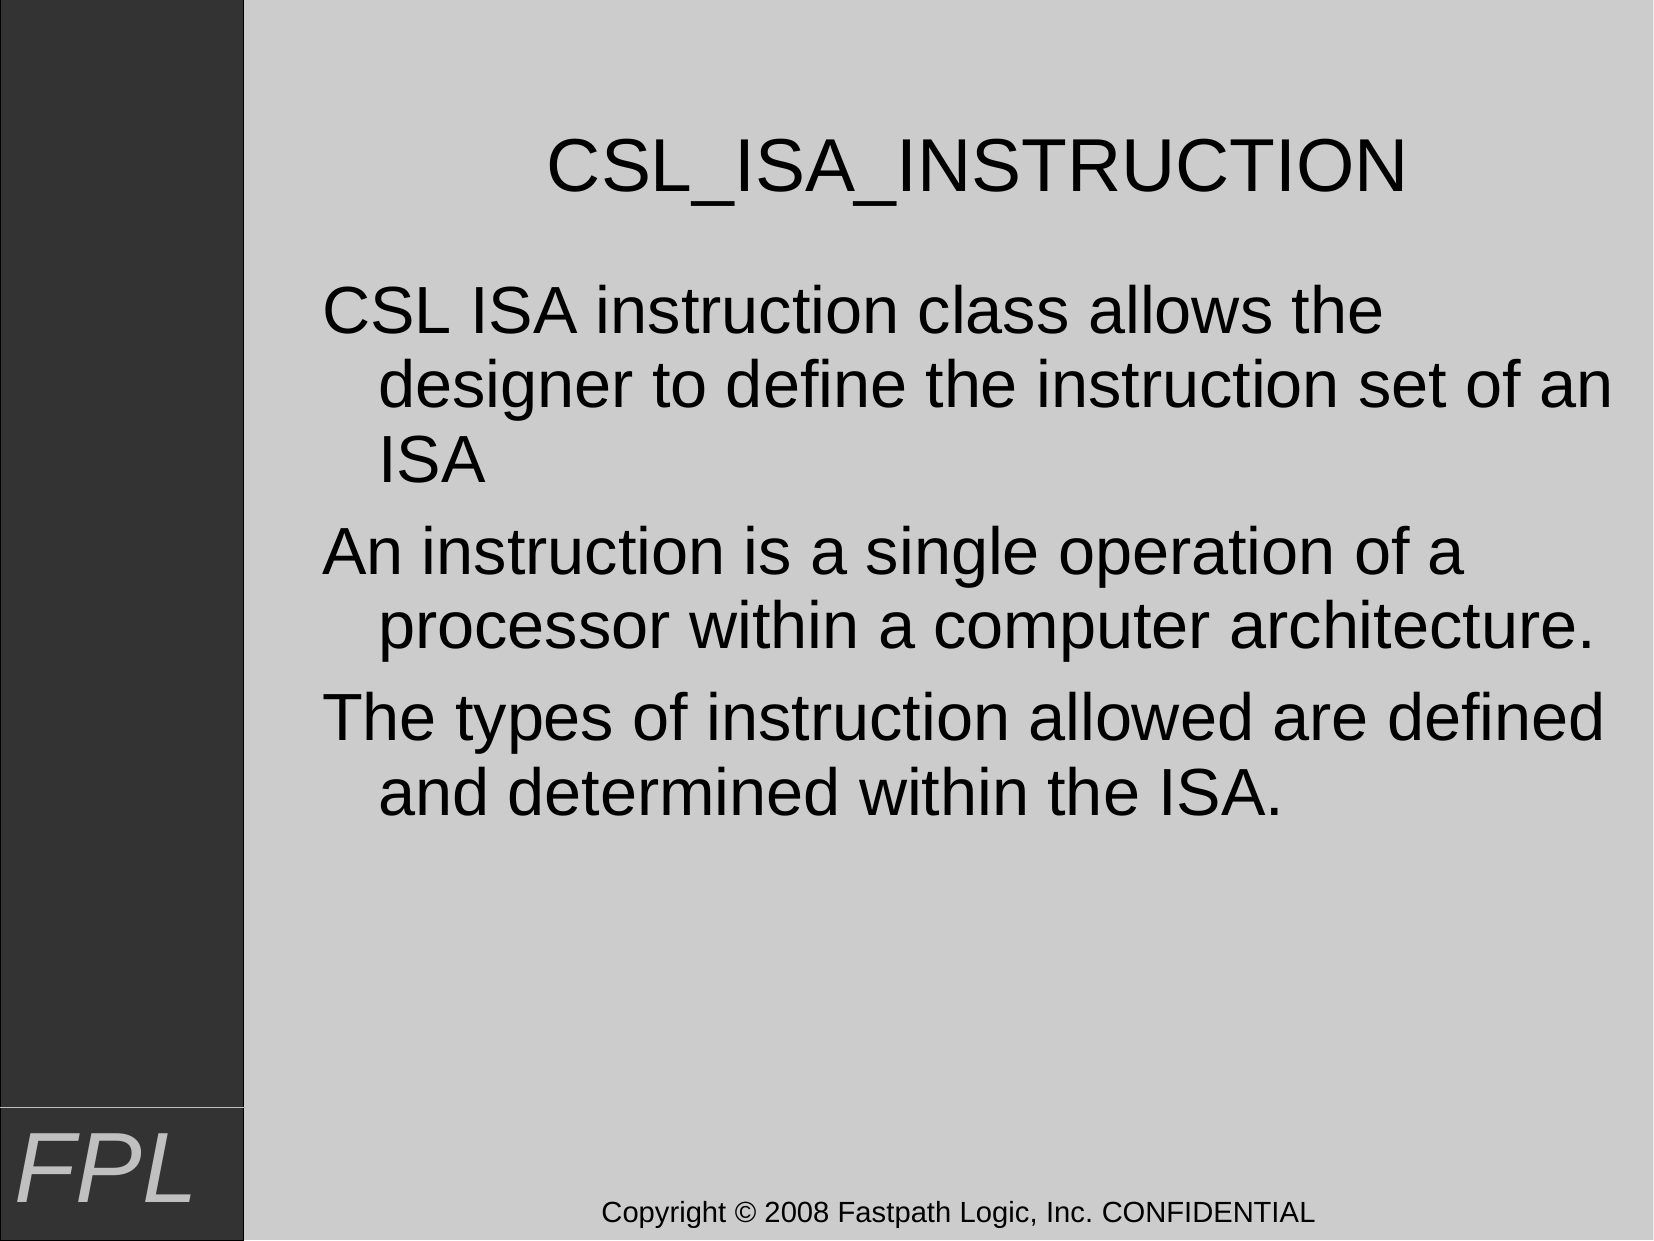

# CSL_ISA_INSTRUCTION
CSL ISA instruction class allows the designer to define the instruction set of an ISA
An instruction is a single operation of a processor within a computer architecture.
The types of instruction allowed are defined and determined within the ISA.